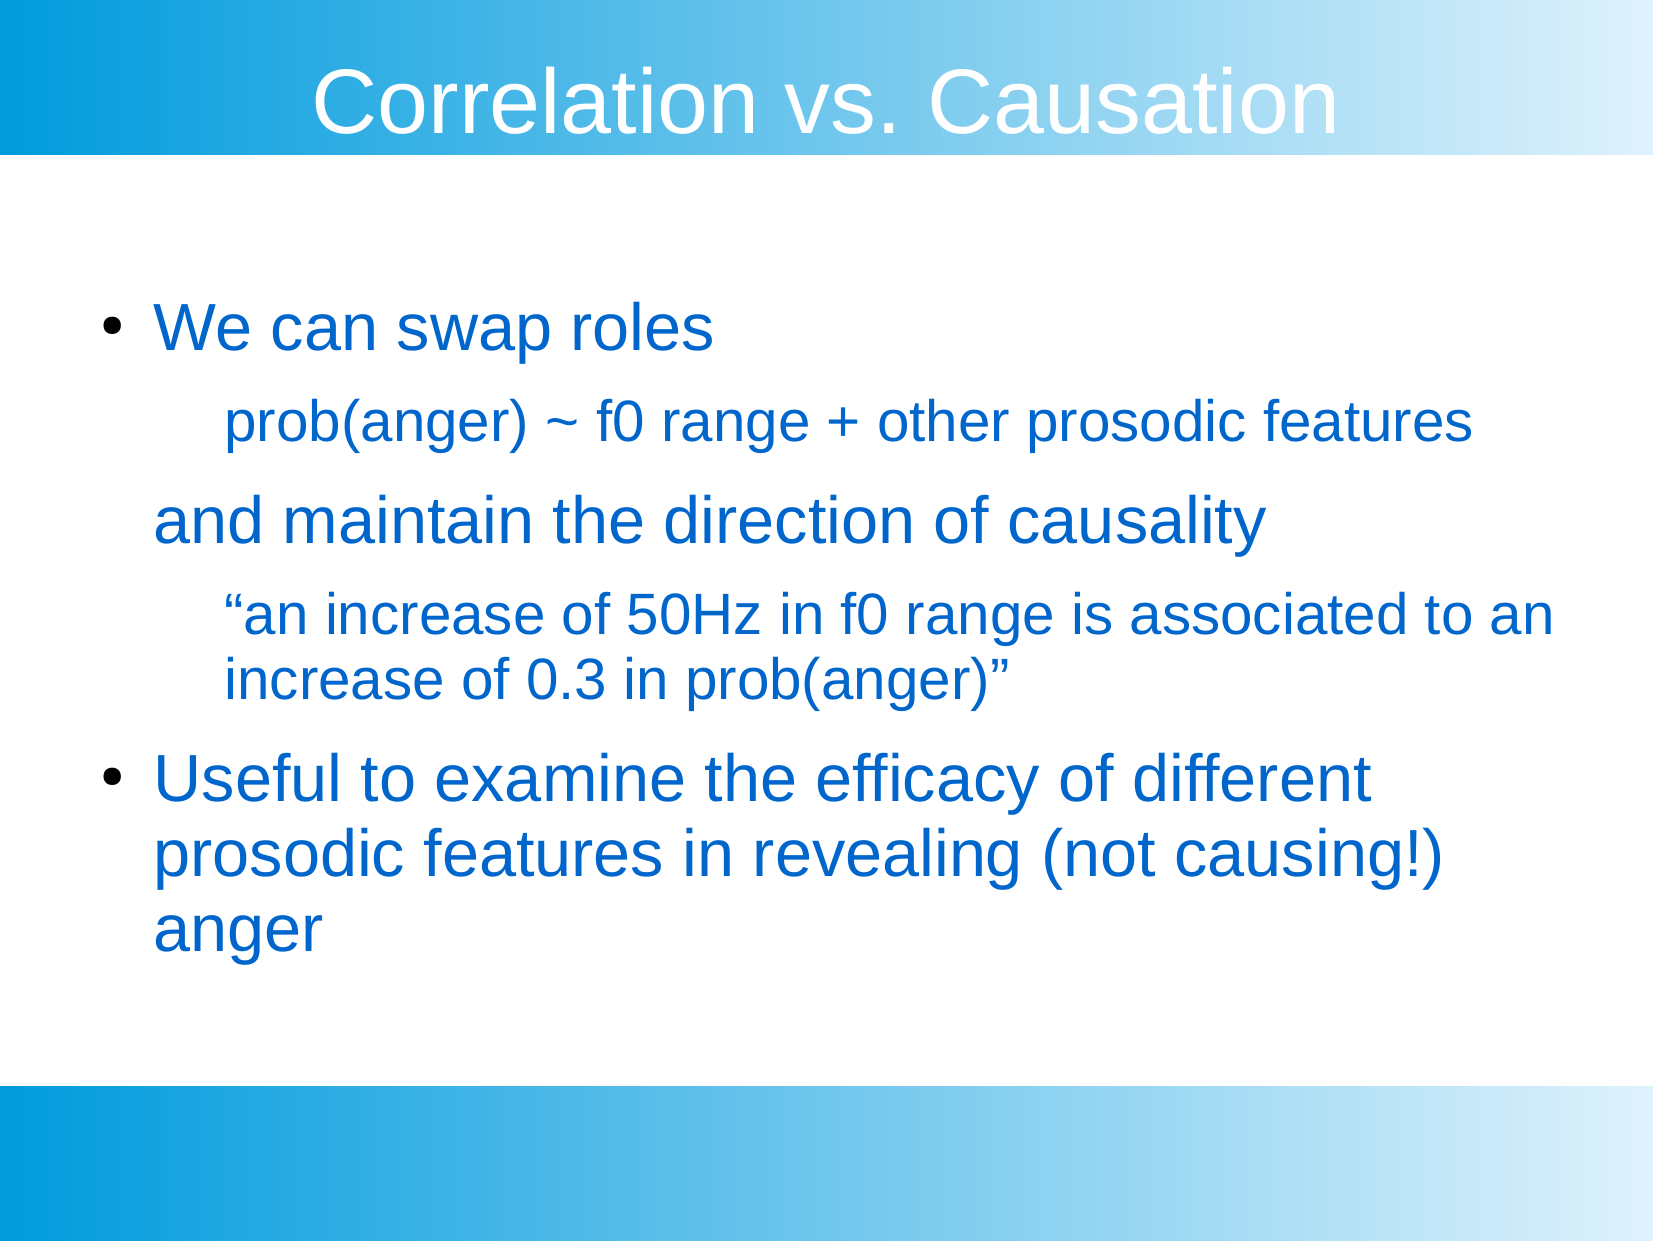

Correlation vs. Causation
# We can swap roles
prob(anger) ~ f0 range + other prosodic features
and maintain the direction of causality
“an increase of 50Hz in f0 range is associated to an increase of 0.3 in prob(anger)”
Useful to examine the efficacy of different prosodic features in revealing (not causing!) anger